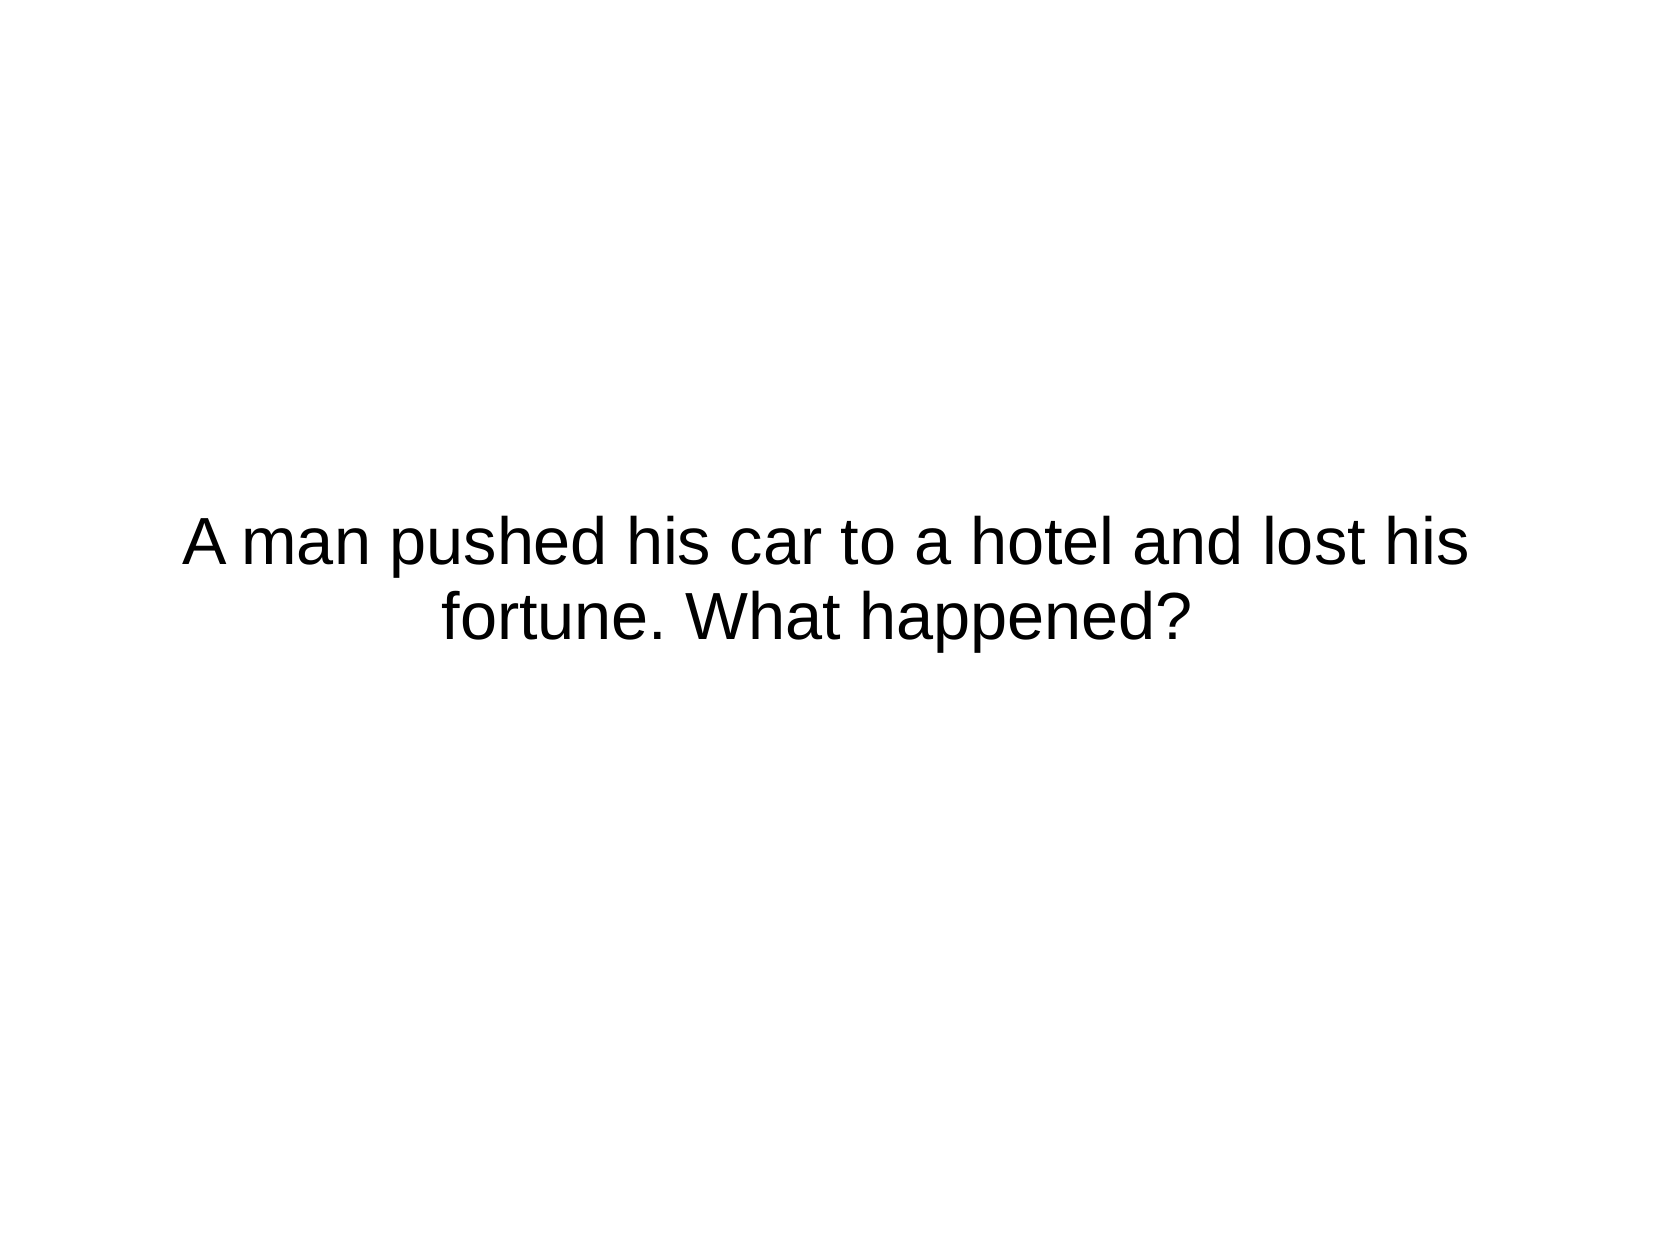

# A man pushed his car to a hotel and lost his fortune. What happened?